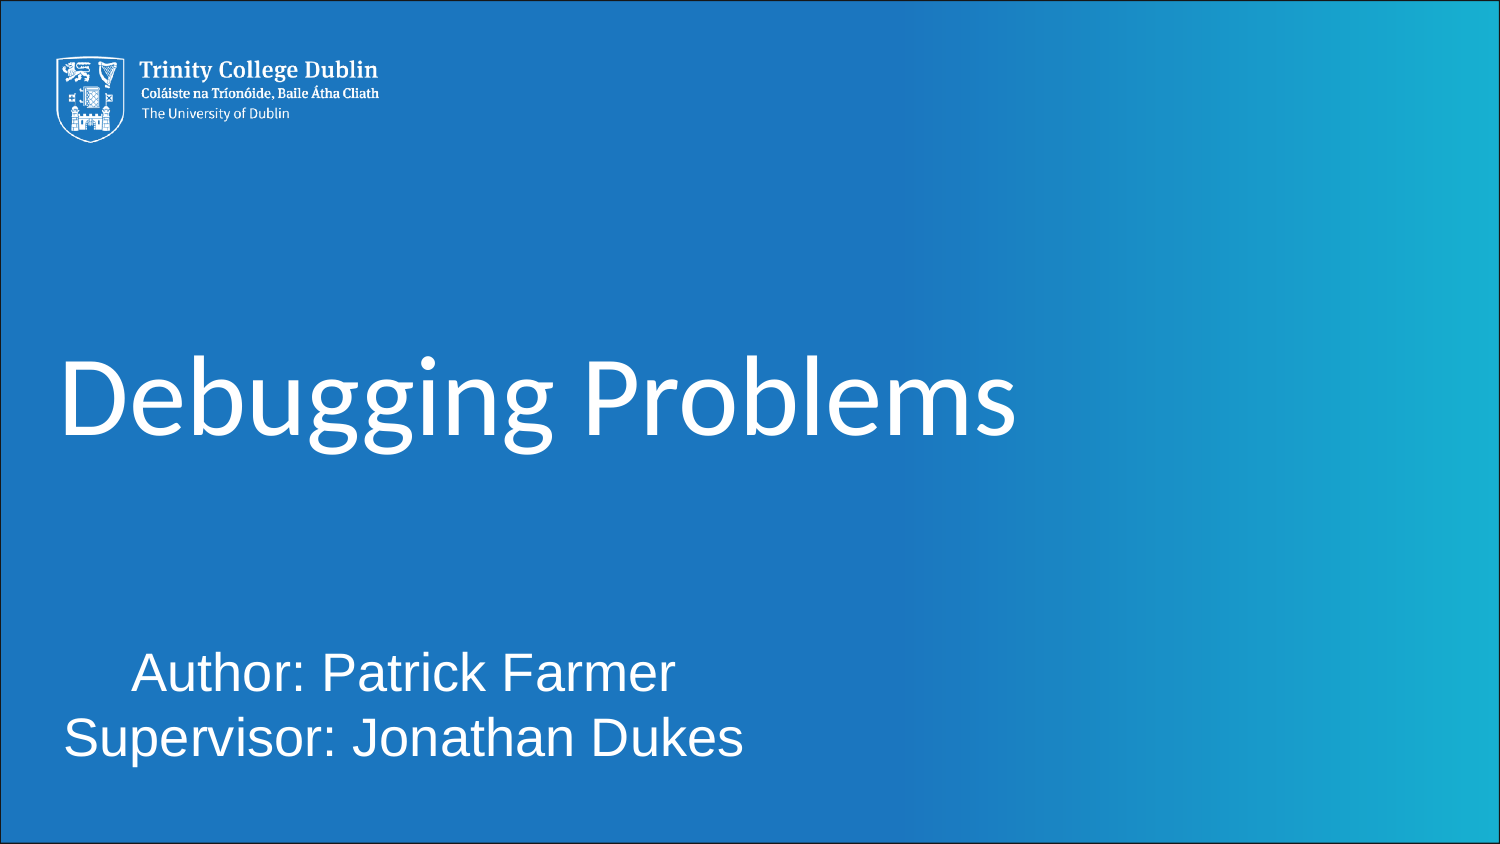

# Debugging Problems
Author: Patrick Farmer
Supervisor: Jonathan Dukes